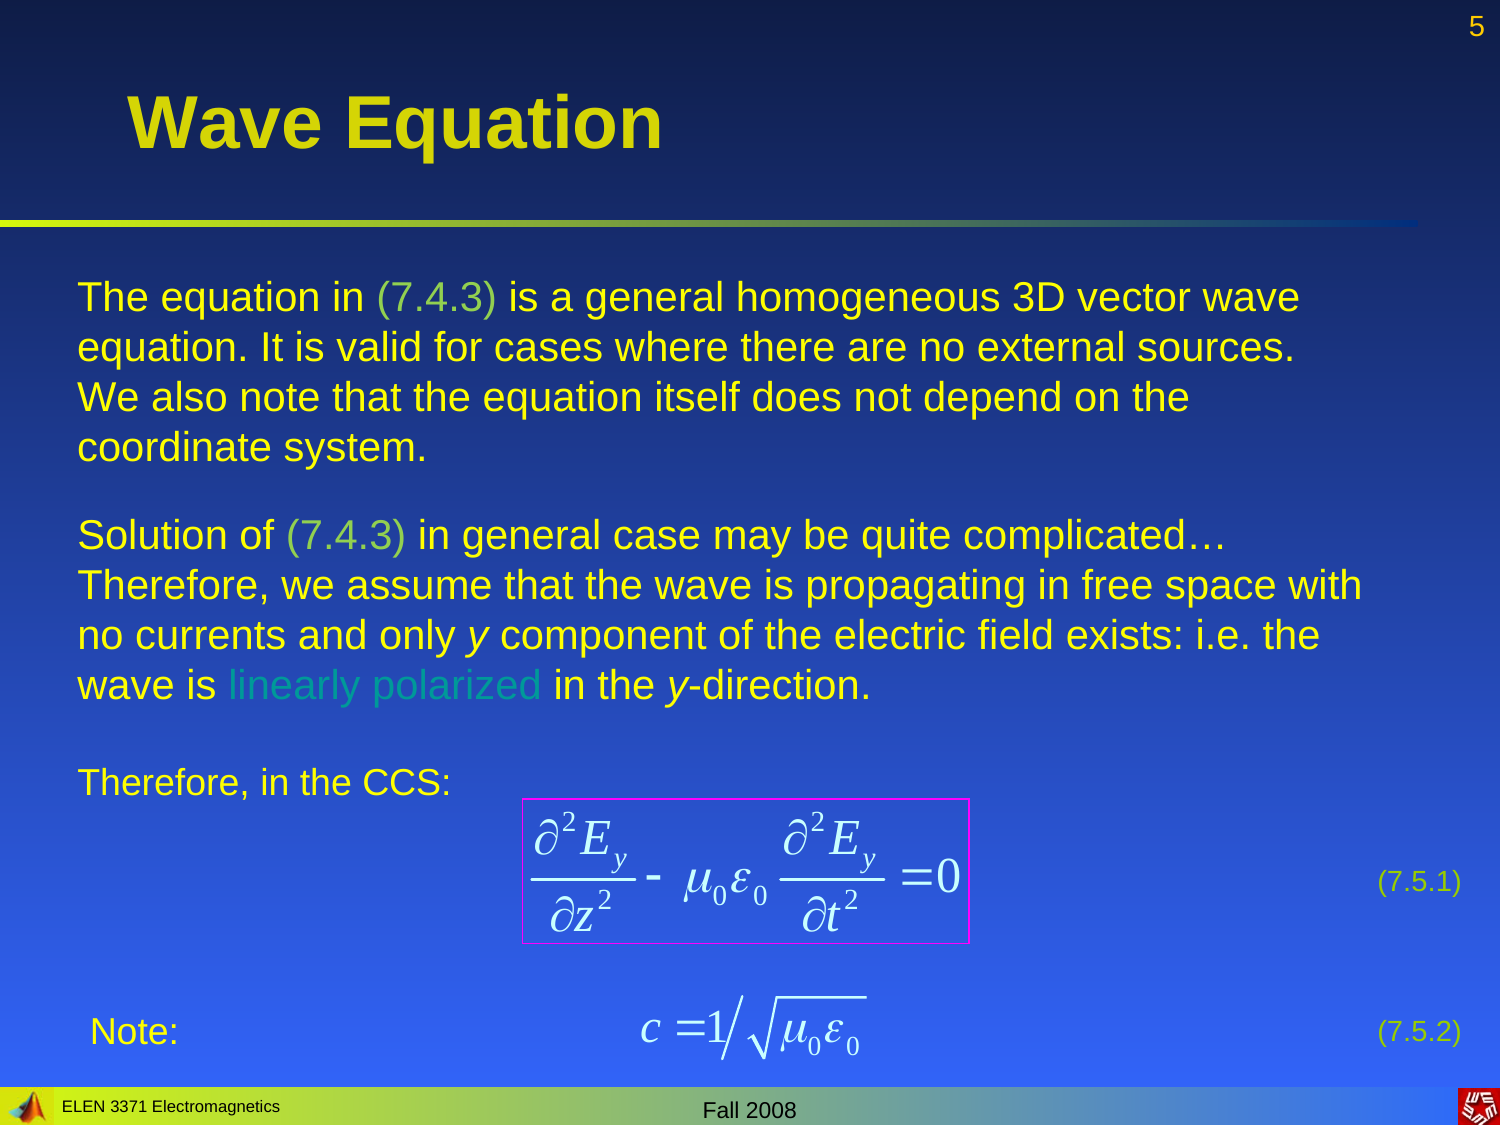

# Wave Equation
The equation in (7.4.3) is a general homogeneous 3D vector wave equation. It is valid for cases where there are no external sources.
We also note that the equation itself does not depend on the coordinate system.
Solution of (7.4.3) in general case may be quite complicated… Therefore, we assume that the wave is propagating in free space with no currents and only y component of the electric field exists: i.e. the wave is linearly polarized in the y-direction.
Therefore, in the CCS:
(7.5.1)
Note:
(7.5.2)